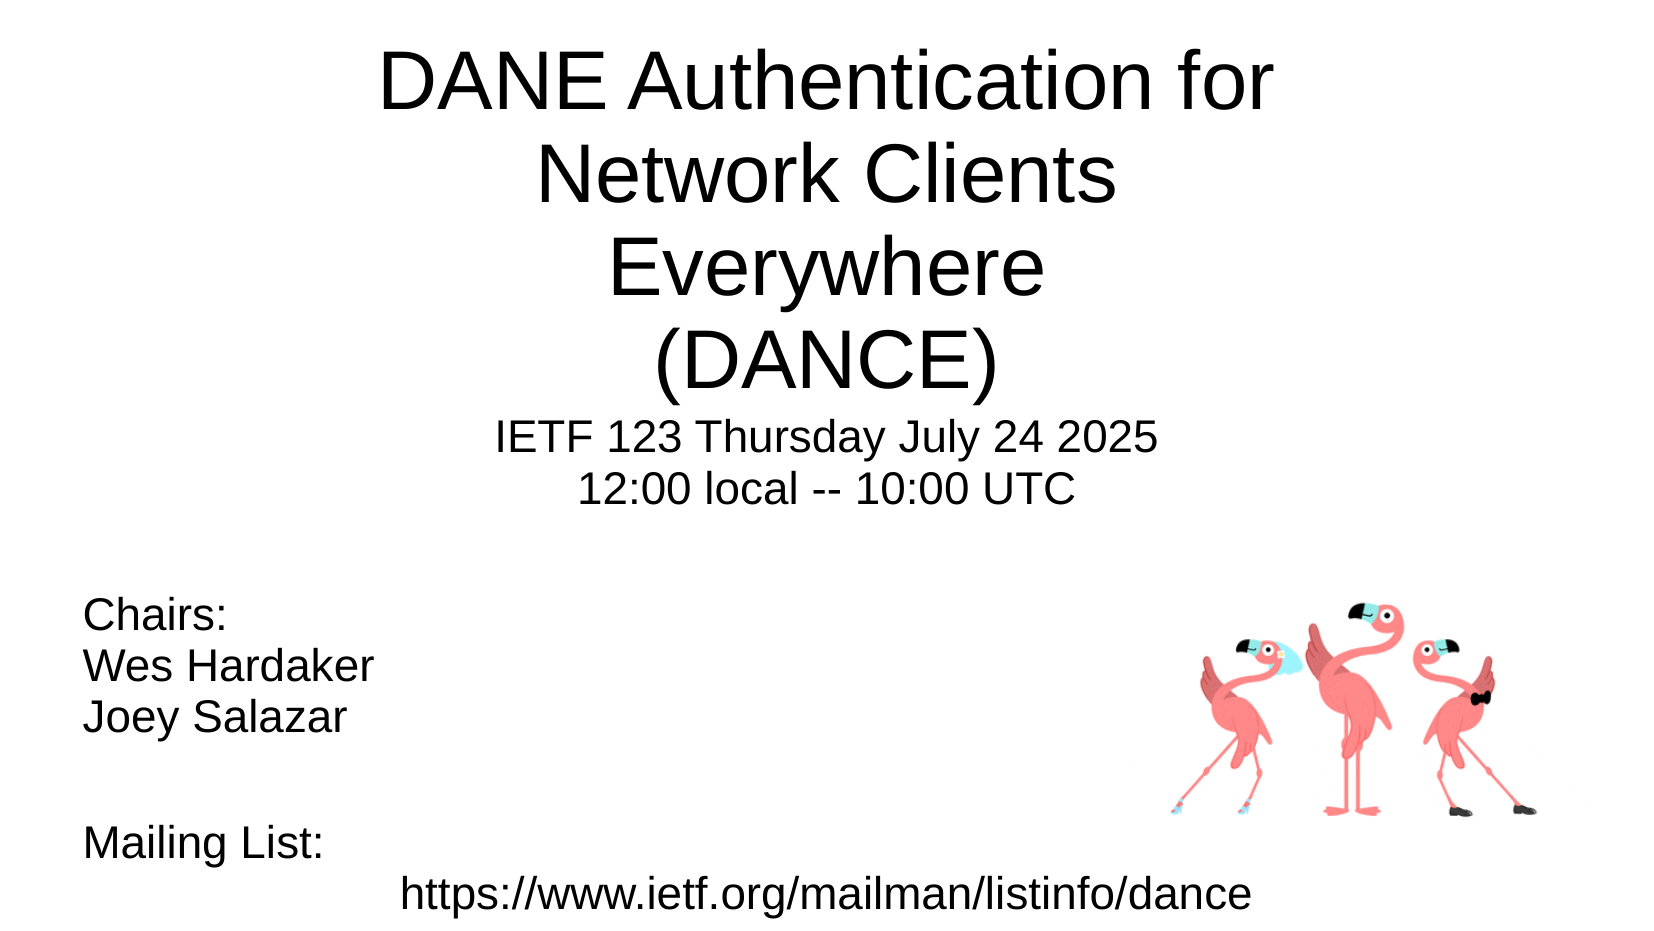

# DANE Authentication for Network Clients Everywhere (DANCE)
IETF 123 Thursday July 24 2025
12:00 local -- 10:00 UTC
Chairs:
Wes Hardaker
Joey Salazar
Mailing List:
https://www.ietf.org/mailman/listinfo/dance